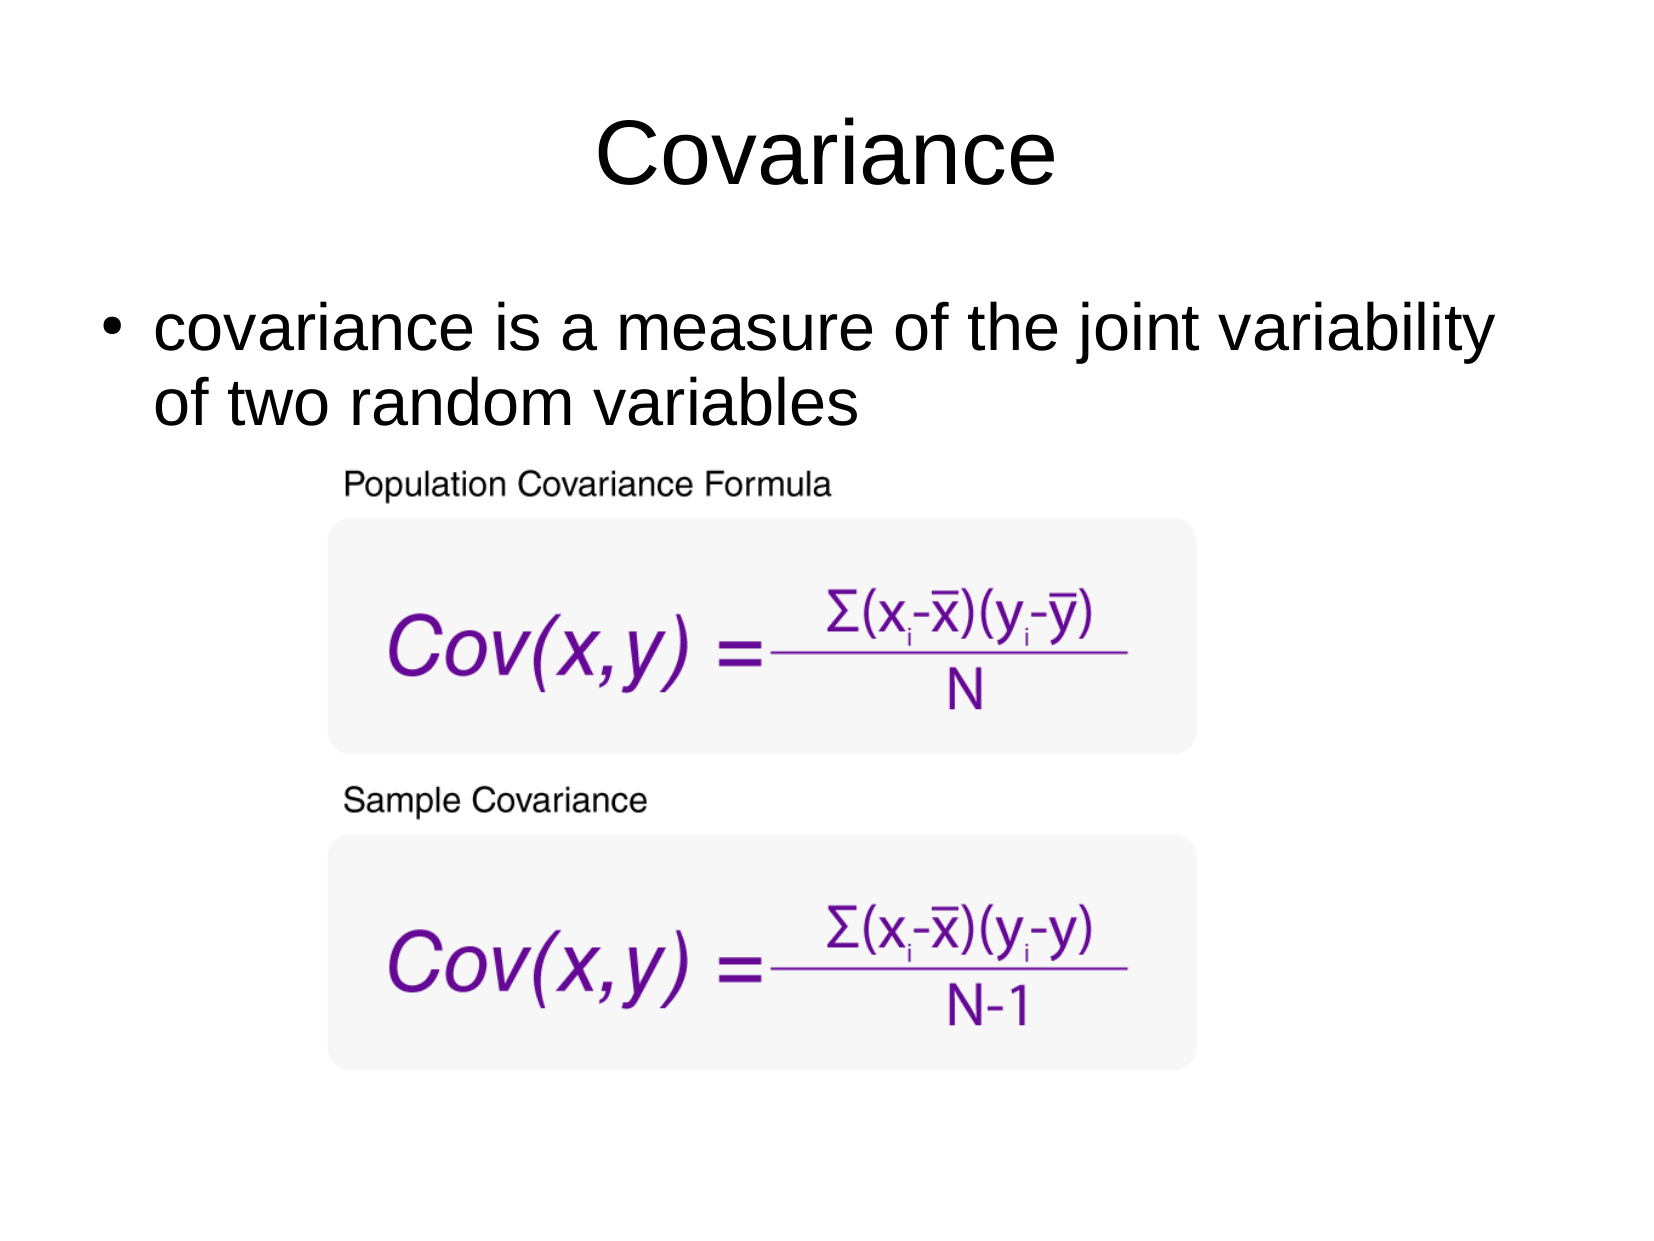

# Covariance
covariance is a measure of the joint variability of two random variables